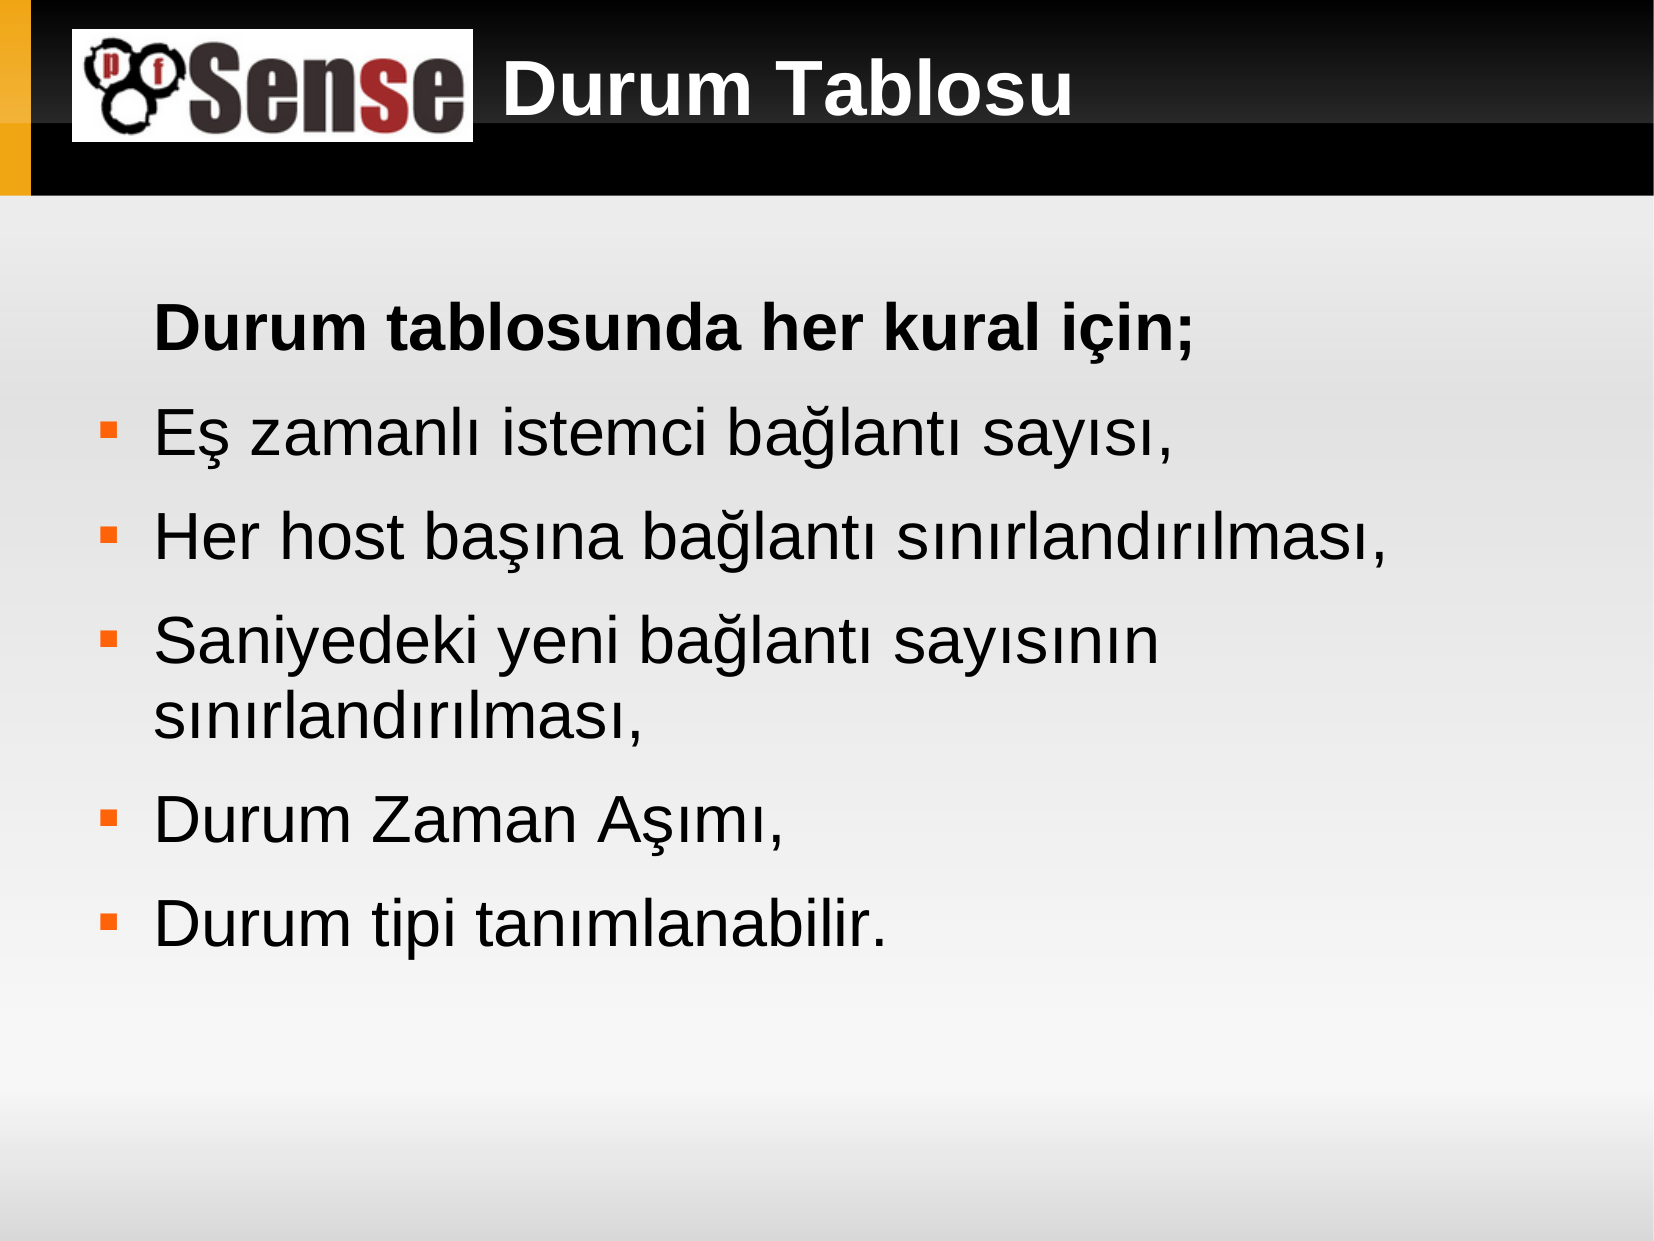

# Durum Tablosu
Durum tablosunda her kural için;
Eş zamanlı istemci bağlantı sayısı,
Her host başına bağlantı sınırlandırılması,
Saniyedeki yeni bağlantı sayısının sınırlandırılması,
Durum Zaman Aşımı,
Durum tipi tanımlanabilir.